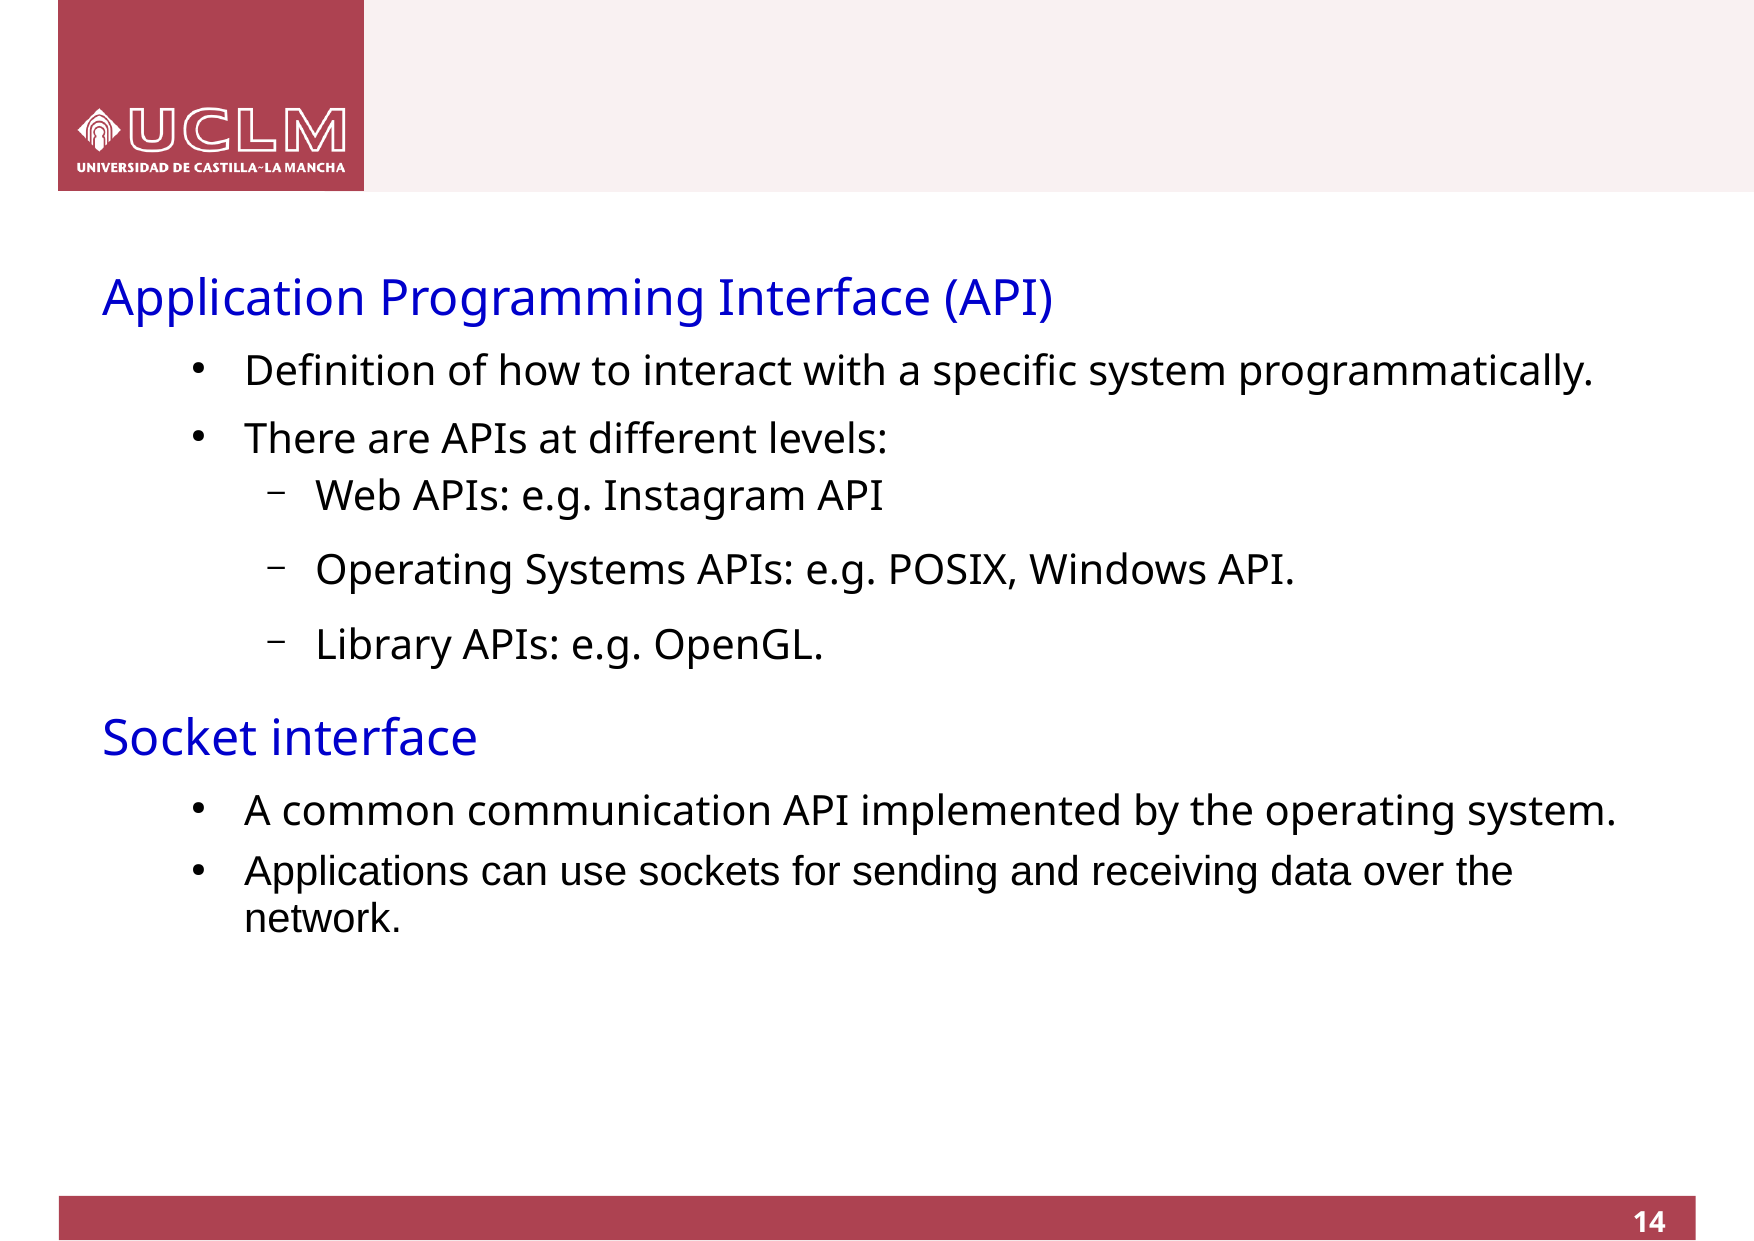

#
Application Programming Interface (API)
Definition of how to interact with a specific system programmatically.
There are APIs at different levels:
Web APIs: e.g. Instagram API
Operating Systems APIs: e.g. POSIX, Windows API.
Library APIs: e.g. OpenGL.
Socket interface
A common communication API implemented by the operating system.
Applications can use sockets for sending and receiving data over the network.
14